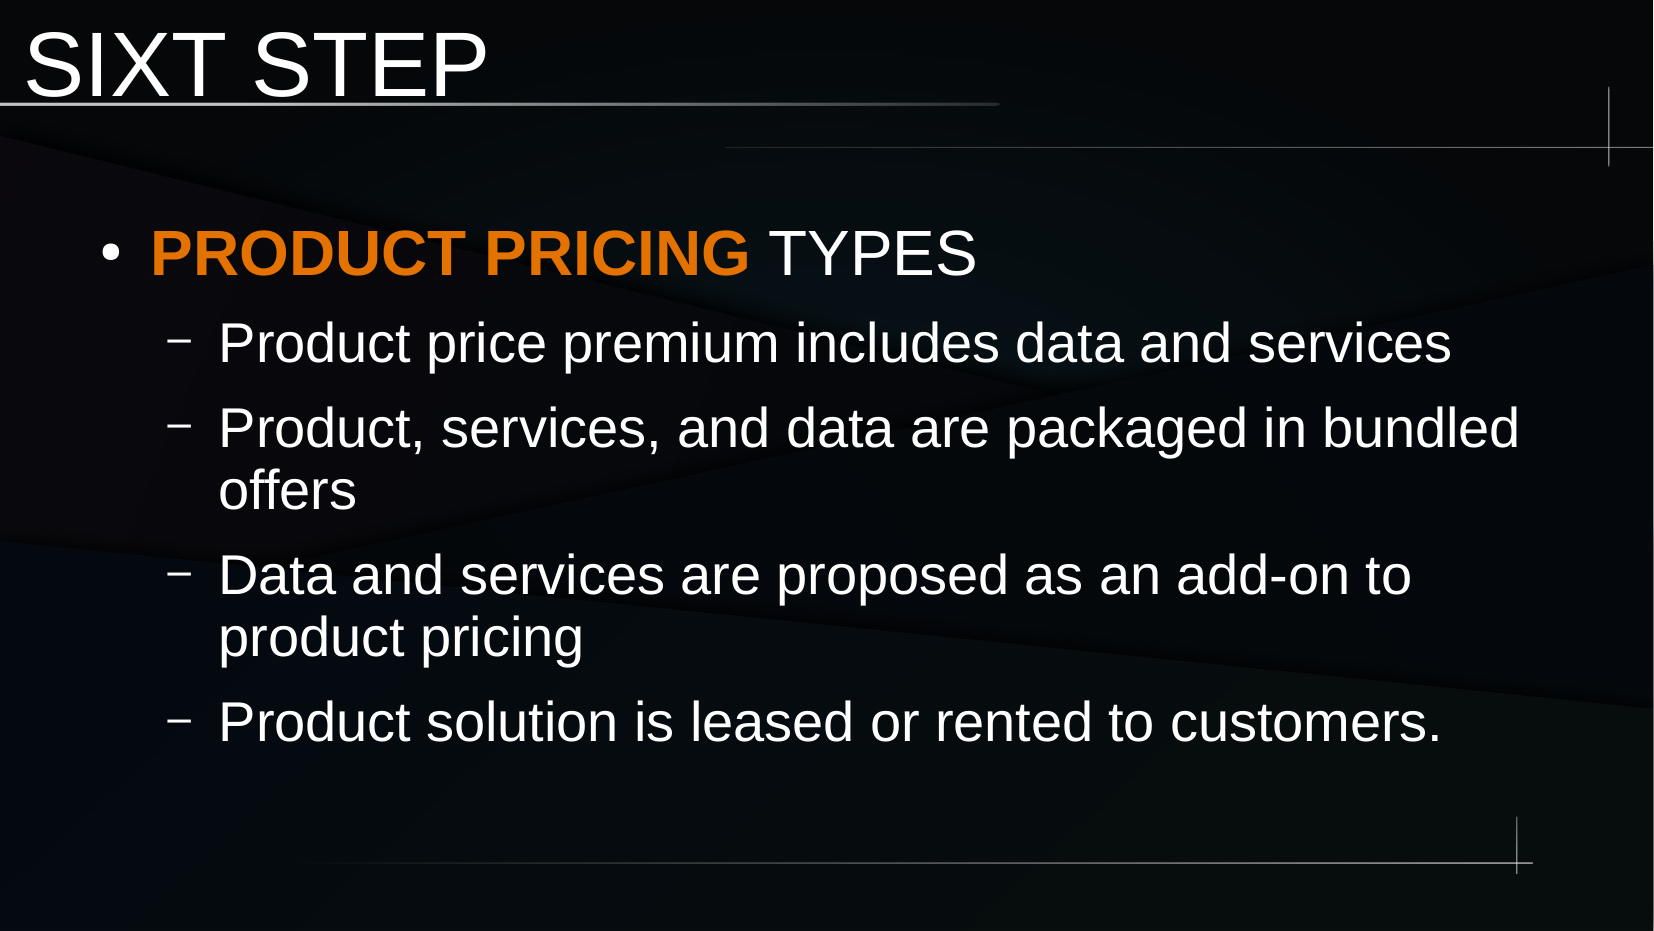

# SIXT STEP
PRODUCT PRICING TYPES
Product price premium includes data and services
Product, services, and data are packaged in bundled offers
Data and services are proposed as an add-on to product pricing
Product solution is leased or rented to customers.